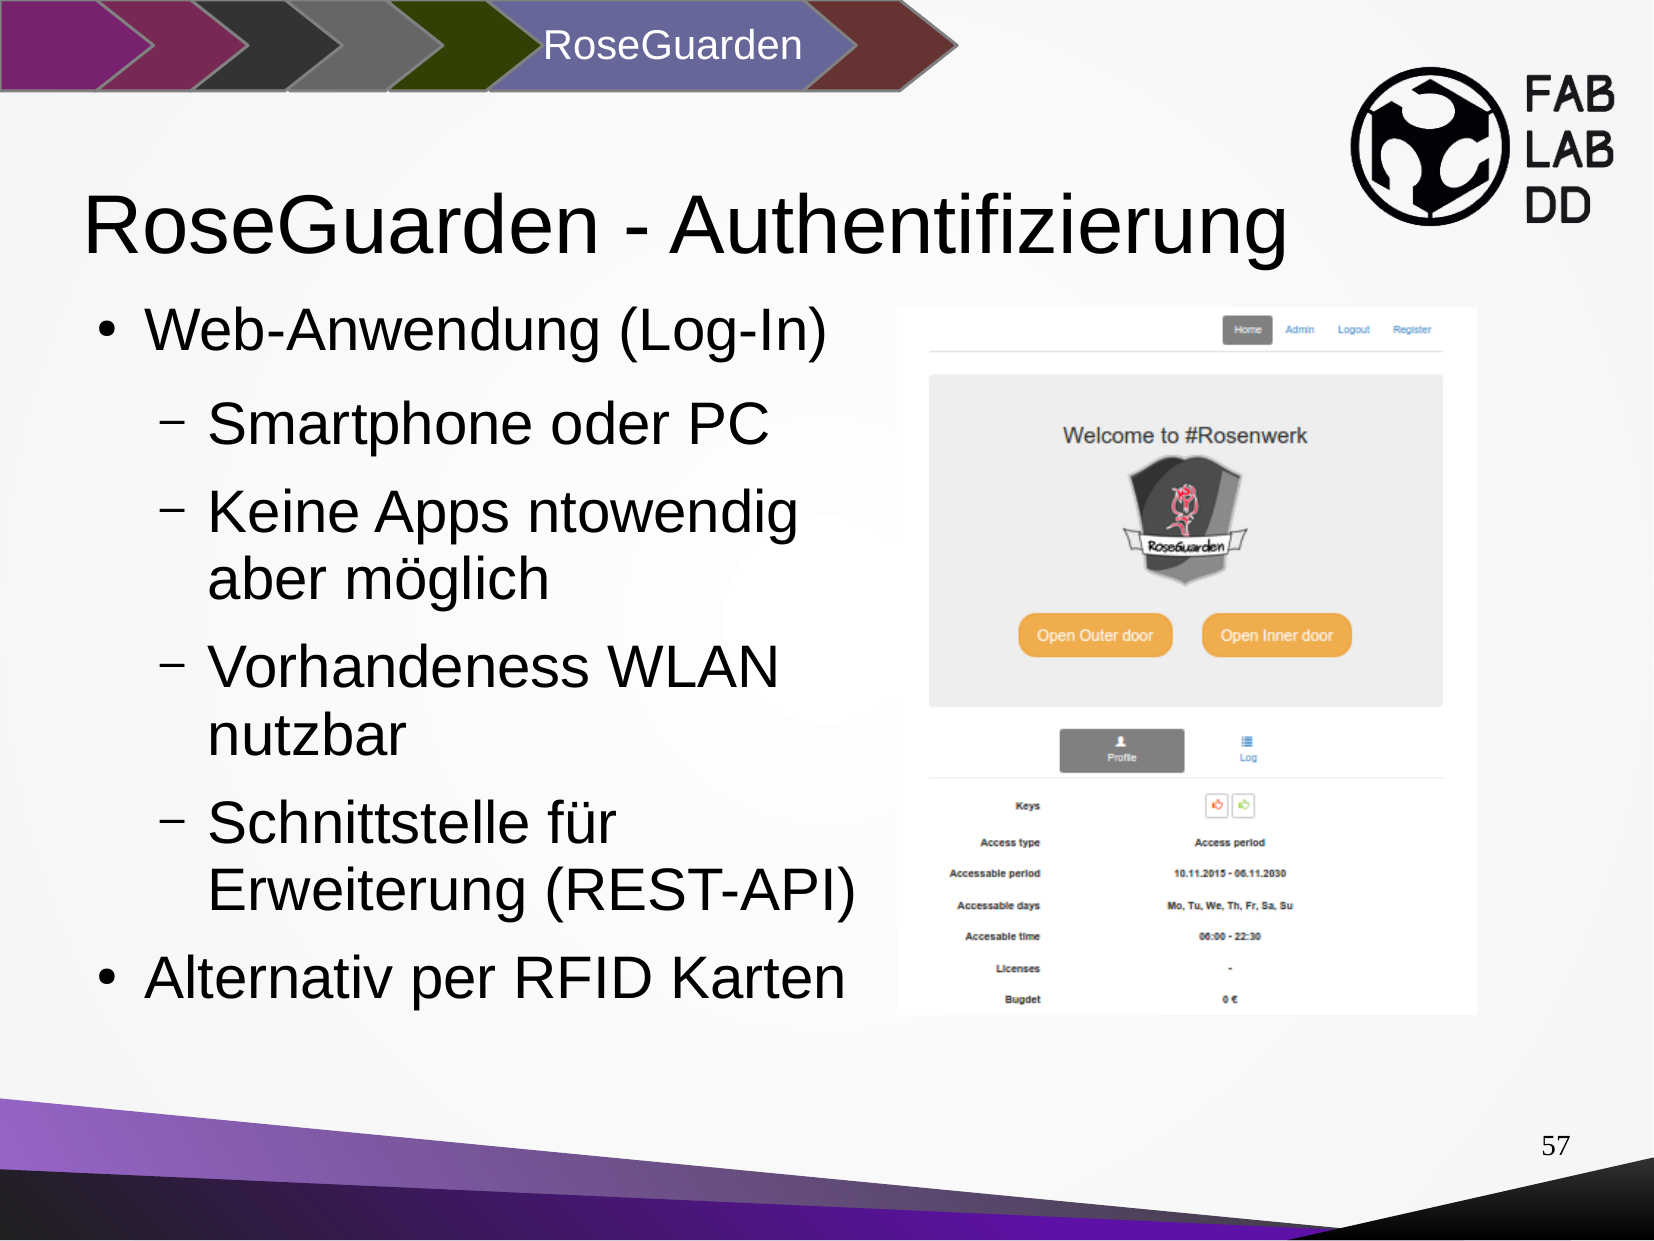

RoseGuarden
# RoseGuarden - Authentifizierung
Web-Anwendung (Log-In)
Smartphone oder PC
Keine Apps ntowendig
aber möglich
Vorhandeness WLAN
nutzbar
Schnittstelle für
Erweiterung (REST-API)
Alternativ per RFID Karten